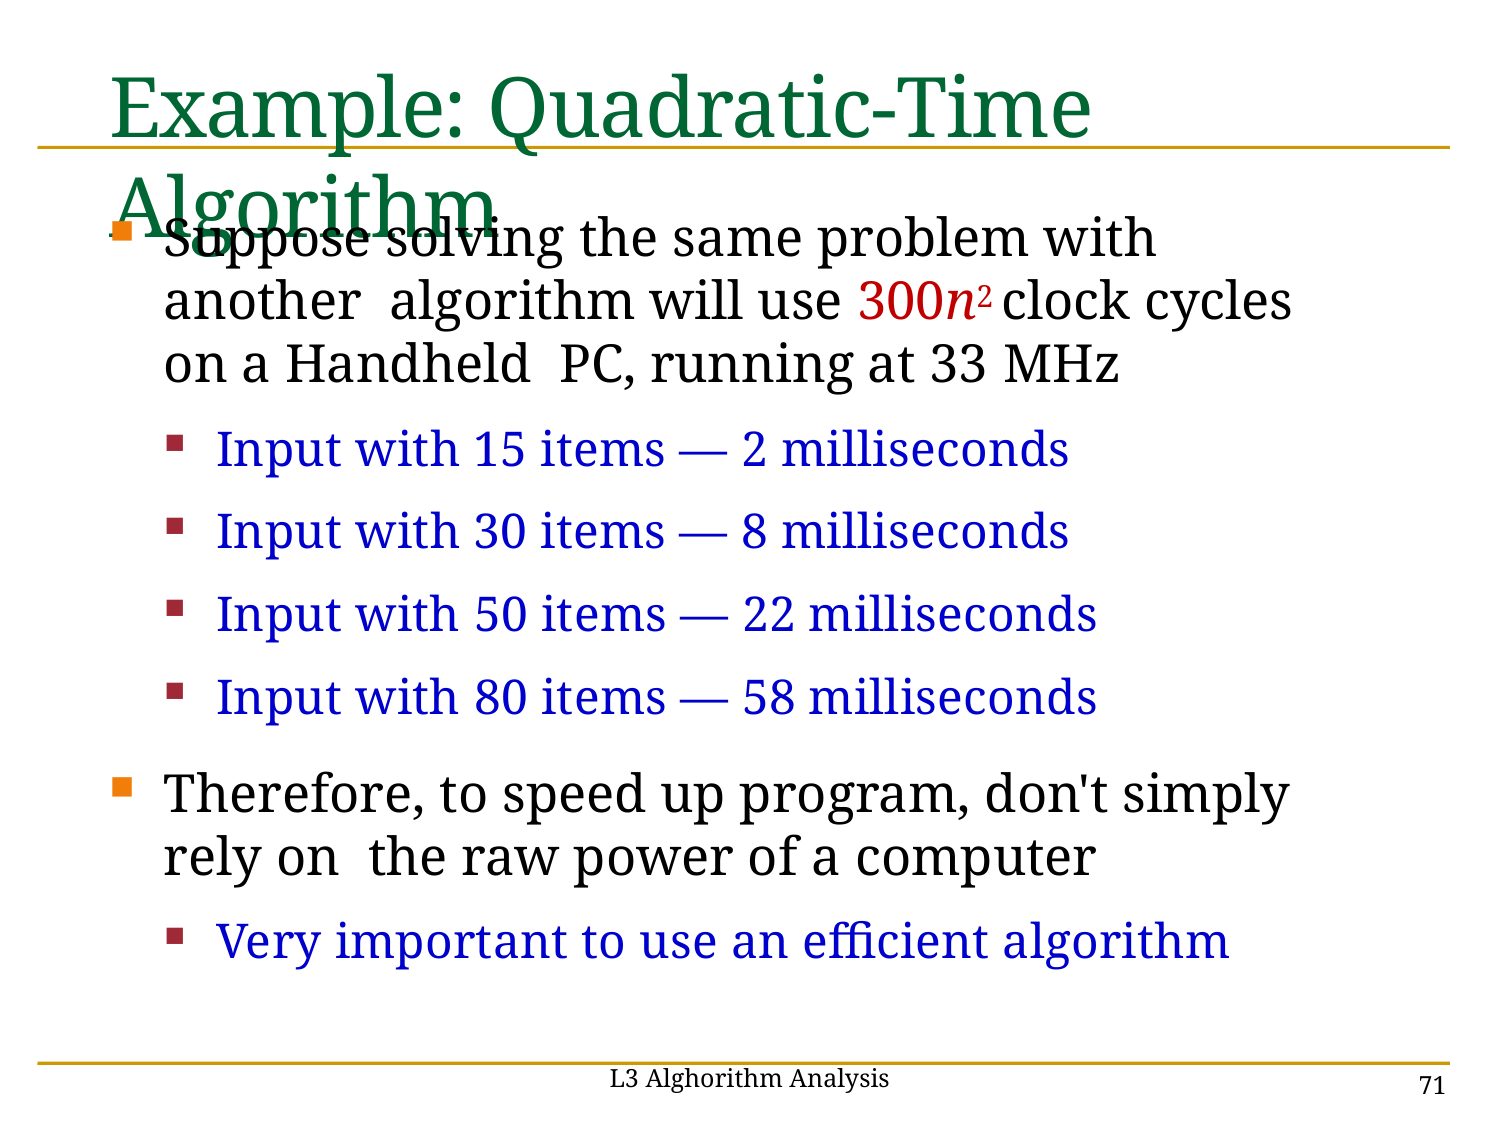

# Example: Quadratic-Time Algorithm
Suppose solving the same problem with another algorithm will use 300n2 clock cycles on a Handheld PC, running at 33 MHz
Input with 15 items — 2 milliseconds
Input with 30 items — 8 milliseconds
Input with 50 items — 22 milliseconds
Input with 80 items — 58 milliseconds
Therefore, to speed up program, don't simply rely on the raw power of a computer
Very important to use an efficient algorithm
L3 Alghorithm Analysis